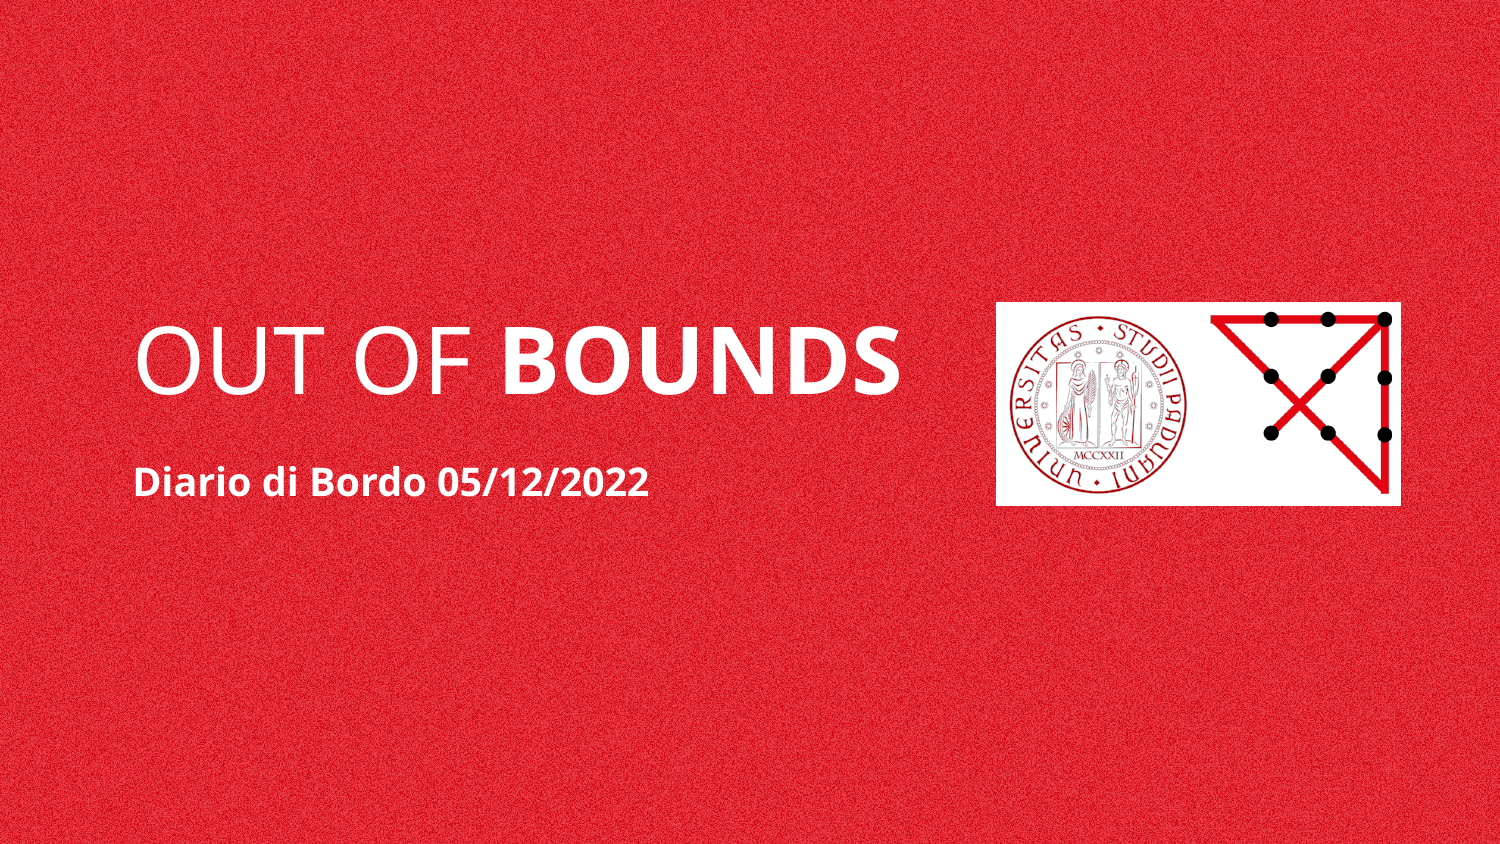

# OUT OF BOUNDS
Diario di Bordo 05/12/2022